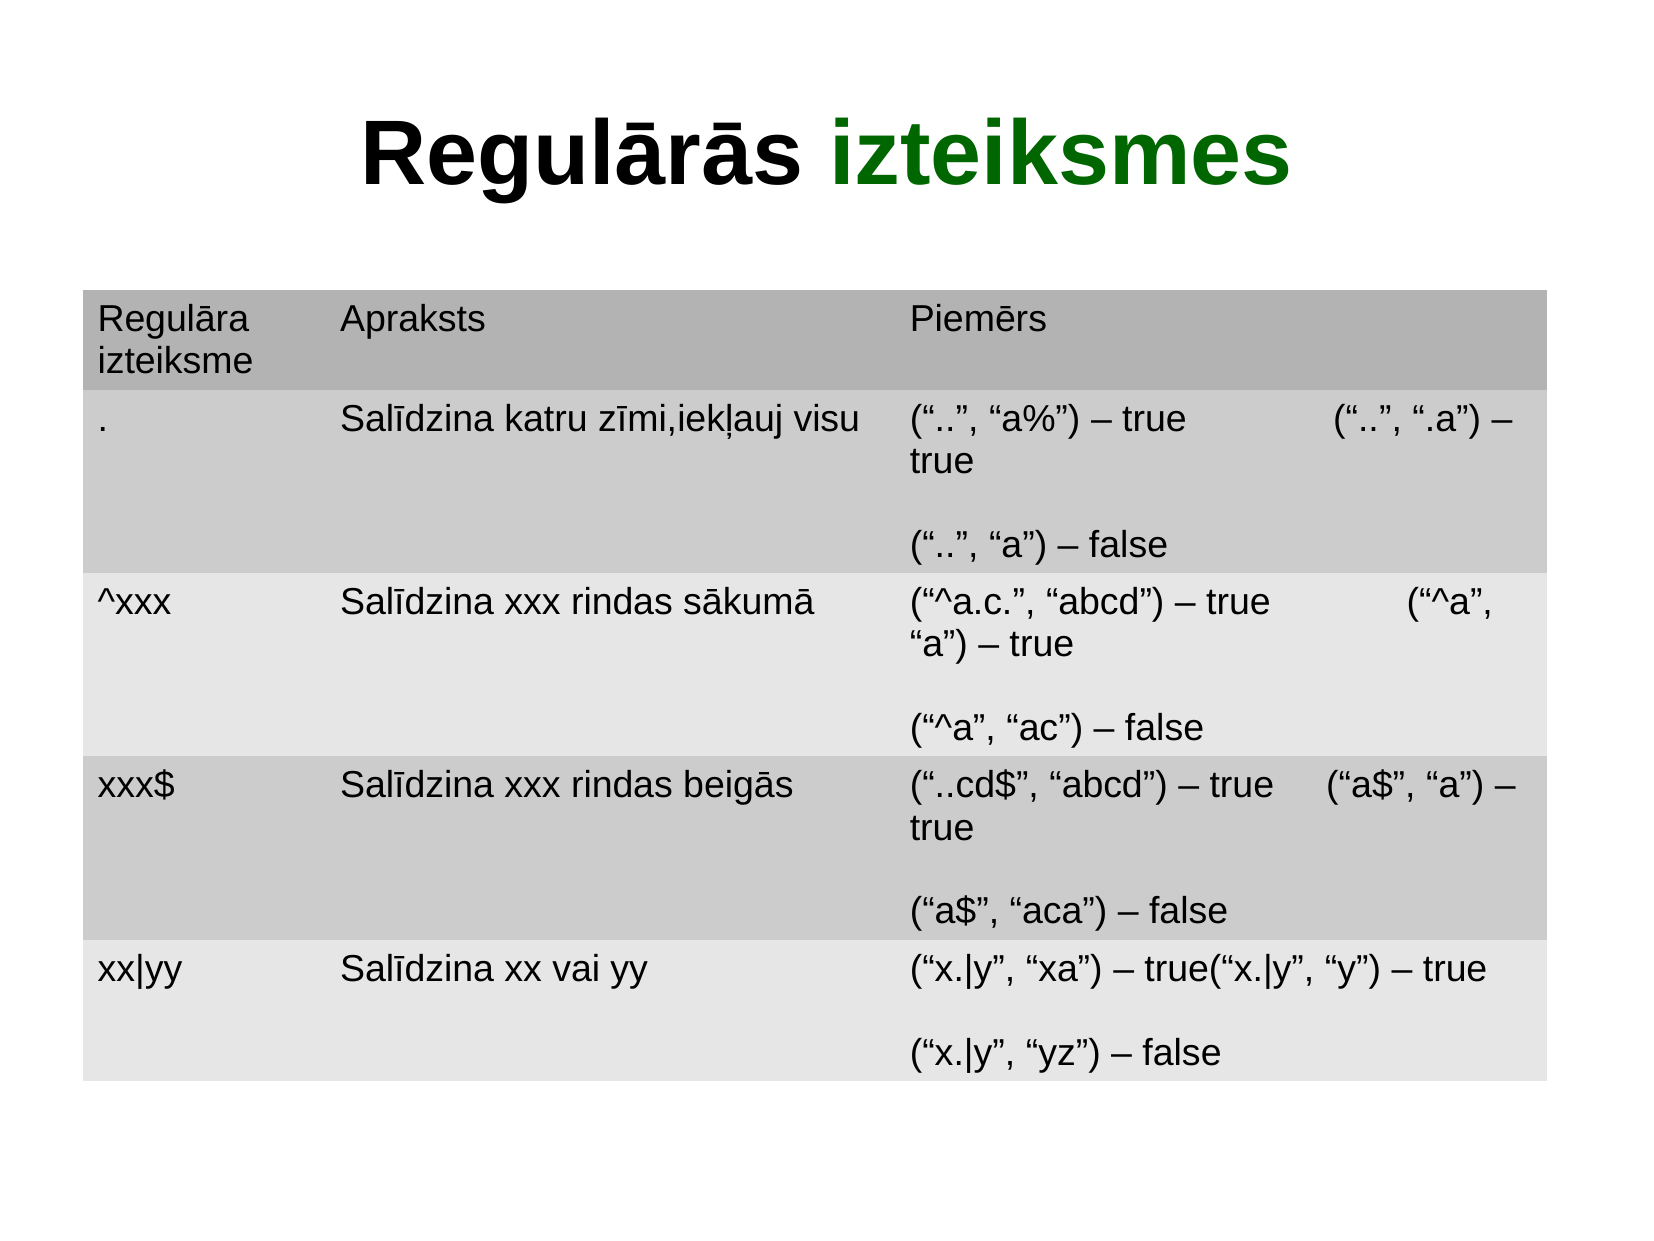

# Regulārās izteiksmes
| Regulāra izteiksme | Apraksts | Piemērs |
| --- | --- | --- |
| . | Salīdzina katru zīmi,iekļauj visu | (“..”, “a%”) – true (“..”, “.a”) – true (“..”, “a”) – false |
| ^xxx | Salīdzina xxx rindas sākumā | (“^a.c.”, “abcd”) – true (“^a”, “a”) – true (“^a”, “ac”) – false |
| xxx$ | Salīdzina xxx rindas beigās | (“..cd$”, “abcd”) – true (“a$”, “a”) – true (“a$”, “aca”) – false |
| xx|yy | Salīdzina xx vai yy | (“x.|y”, “xa”) – true(“x.|y”, “y”) – true (“x.|y”, “yz”) – false |